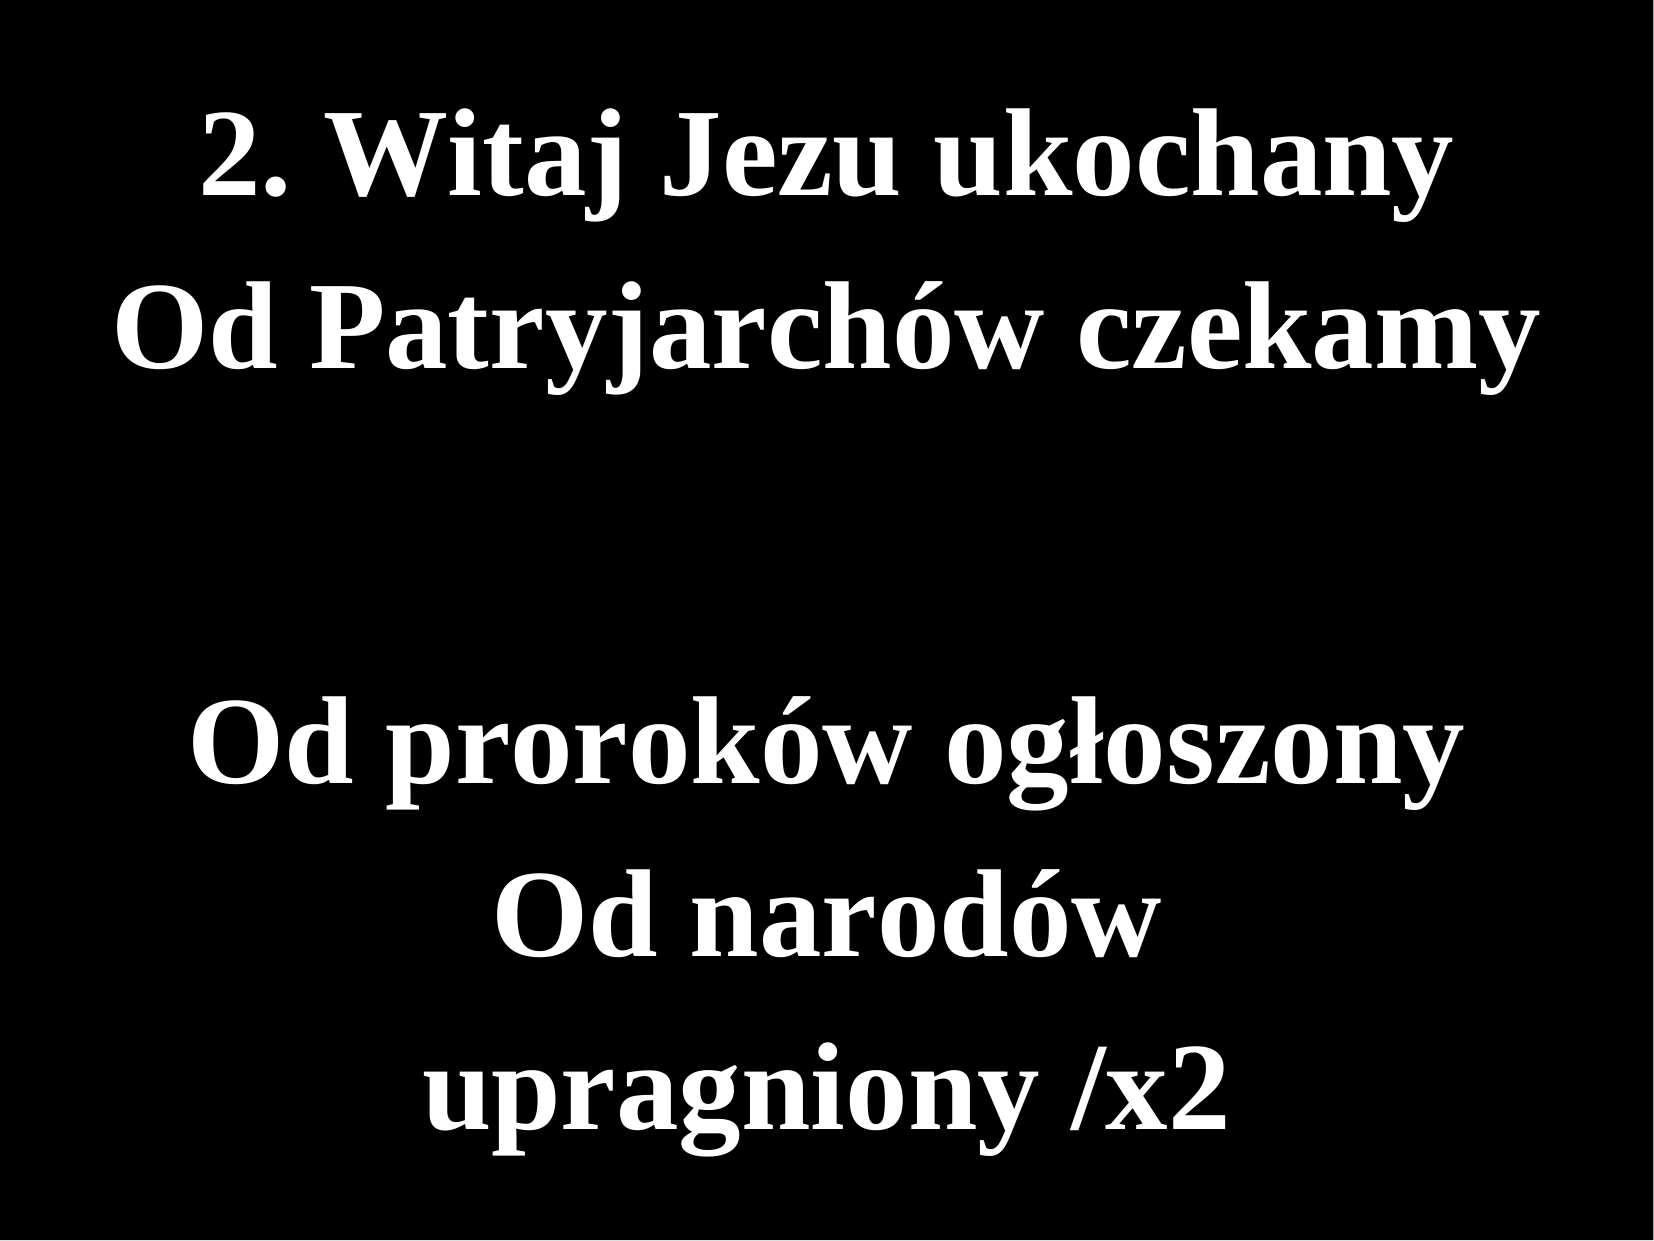

# 2. Witaj Jezu ukochany ppp Od Patryjarchów czekamy Od proroków ogłoszony ppp Od narodów ppp upragniony /x2